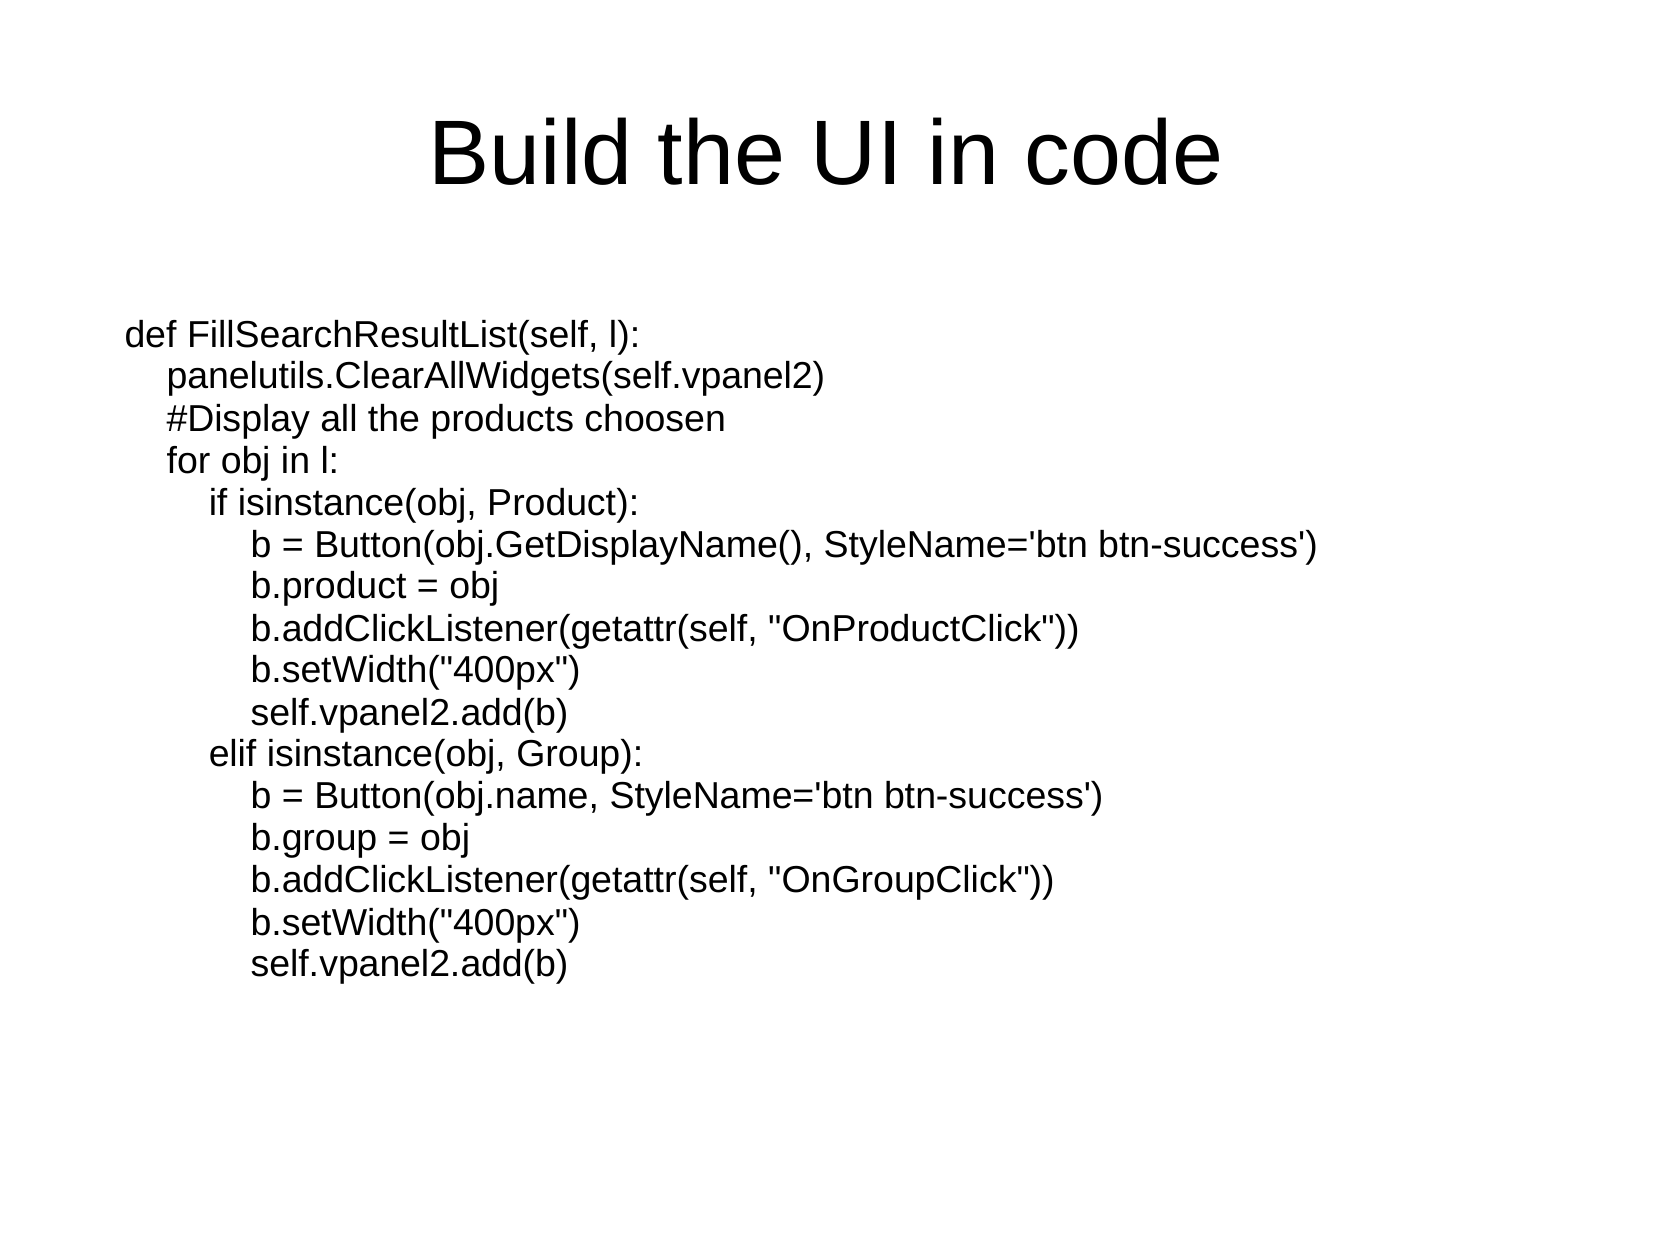

# Build the UI in code
 def FillSearchResultList(self, l):
 panelutils.ClearAllWidgets(self.vpanel2)
 #Display all the products choosen
 for obj in l:
 if isinstance(obj, Product):
 b = Button(obj.GetDisplayName(), StyleName='btn btn-success')
 b.product = obj
 b.addClickListener(getattr(self, "OnProductClick"))
 b.setWidth("400px")
 self.vpanel2.add(b)
 elif isinstance(obj, Group):
 b = Button(obj.name, StyleName='btn btn-success')
 b.group = obj
 b.addClickListener(getattr(self, "OnGroupClick"))
 b.setWidth("400px")
 self.vpanel2.add(b)